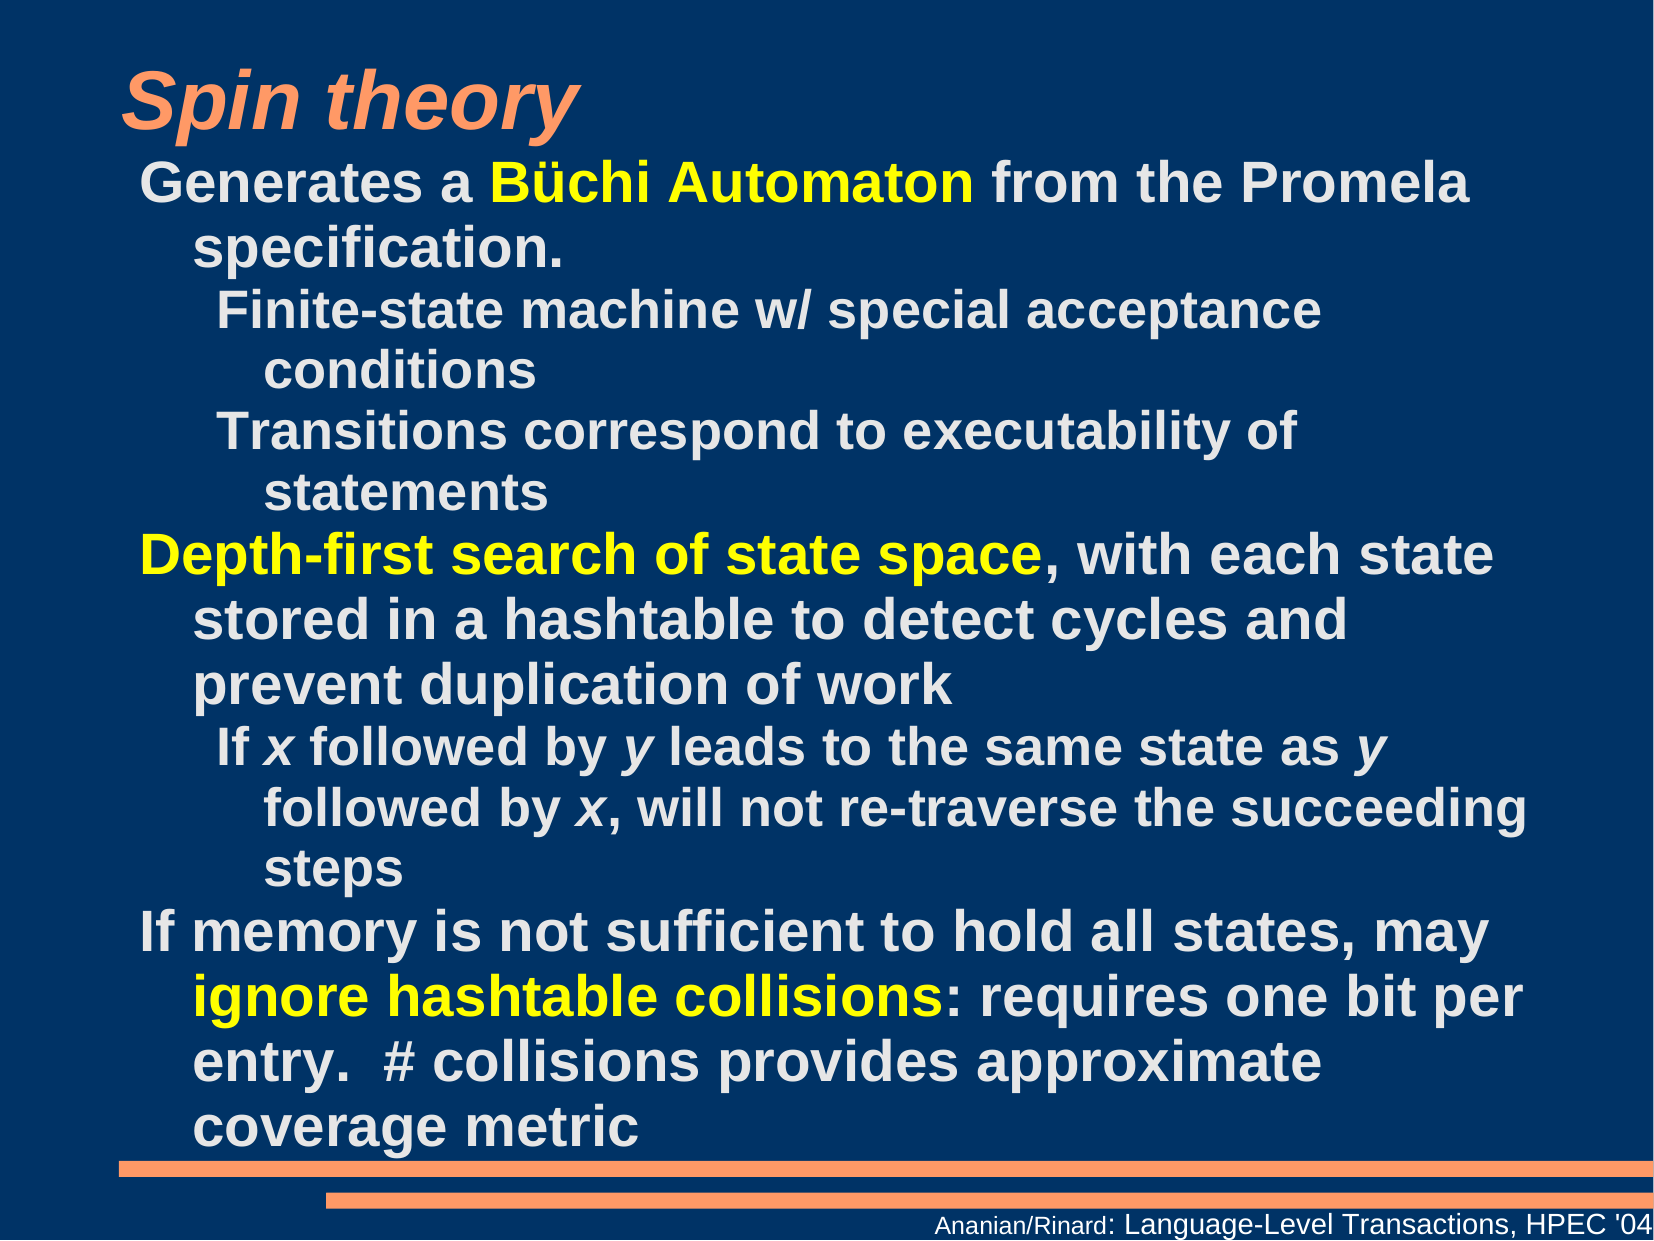

# Spin theory
Generates a Büchi Automaton from the Promela specification.
Finite-state machine w/ special acceptance conditions
Transitions correspond to executability of statements
Depth-first search of state space, with each state stored in a hashtable to detect cycles and prevent duplication of work
If x followed by y leads to the same state as y followed by x, will not re-traverse the succeeding steps
If memory is not sufficient to hold all states, may ignore hashtable collisions: requires one bit per entry. # collisions provides approximate coverage metric